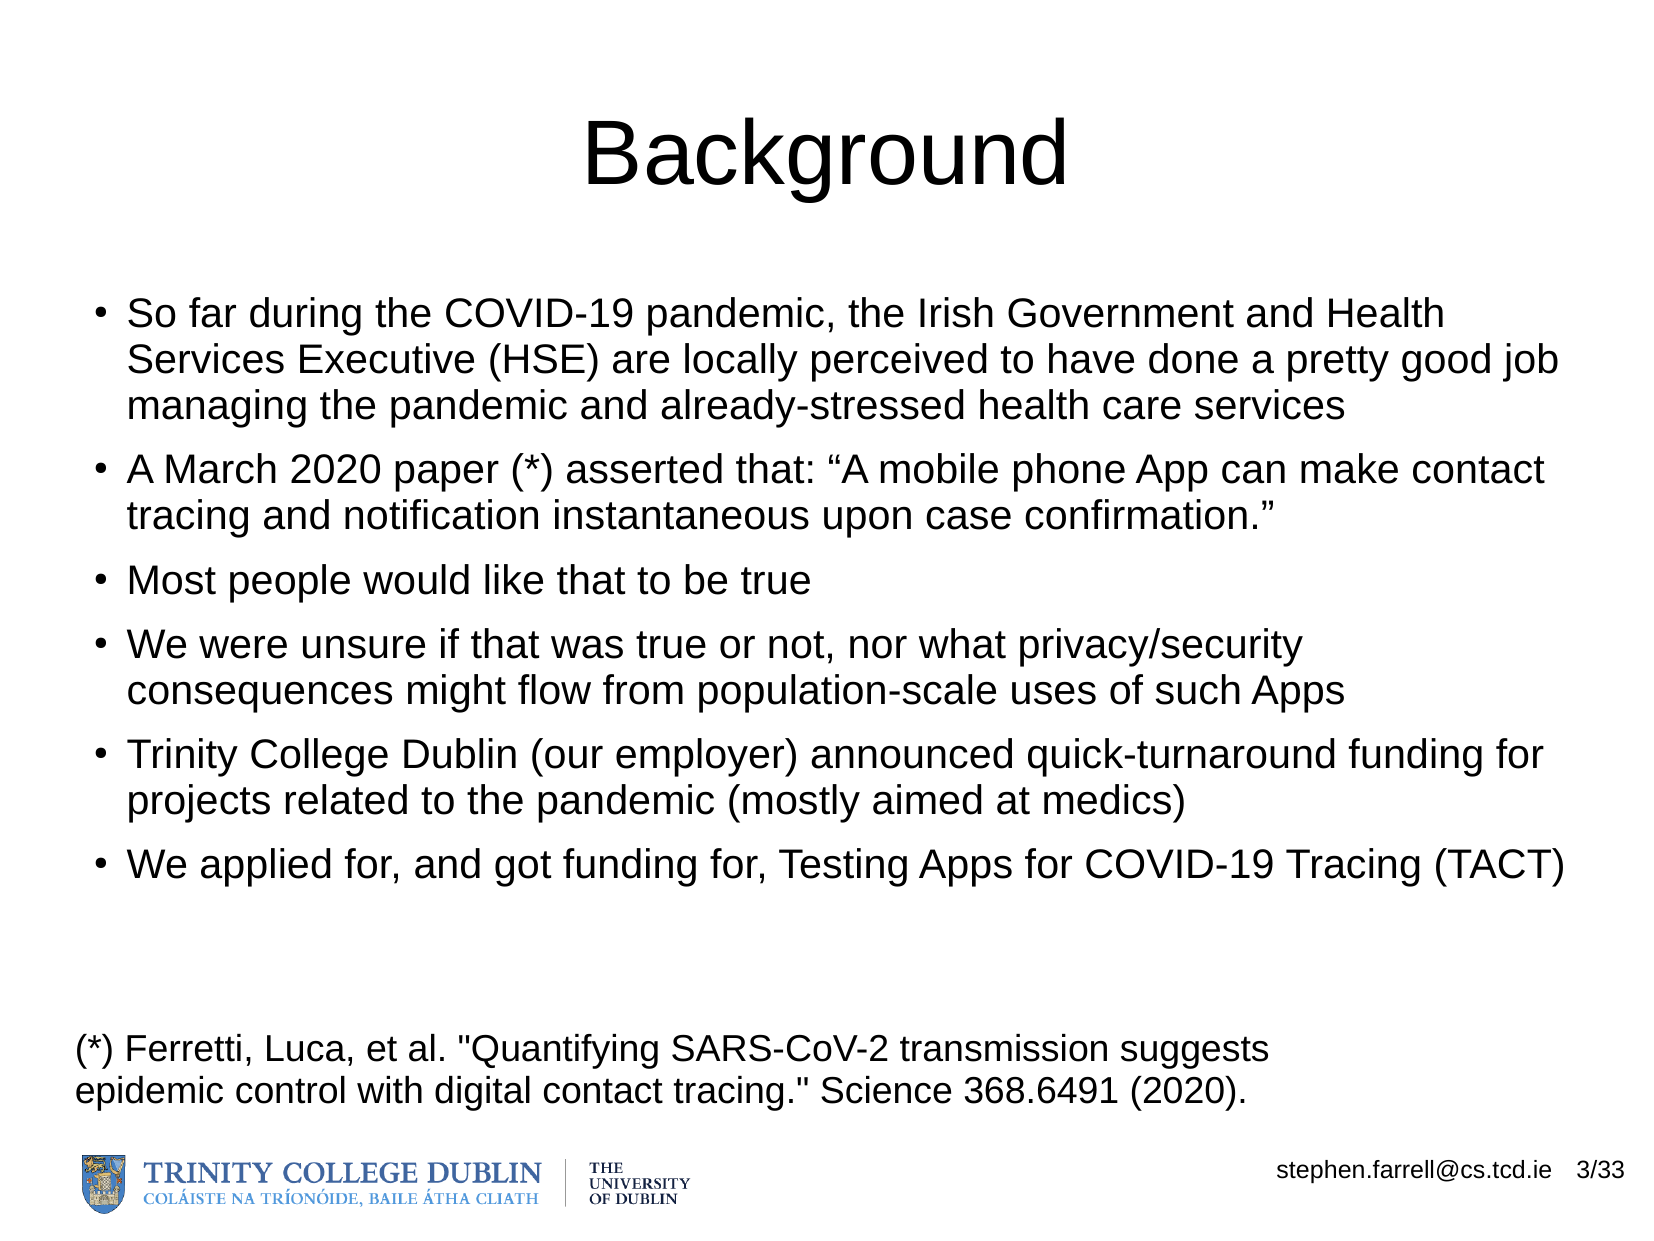

# Background
So far during the COVID-19 pandemic, the Irish Government and Health Services Executive (HSE) are locally perceived to have done a pretty good job managing the pandemic and already-stressed health care services
A March 2020 paper (*) asserted that: “A mobile phone App can make contact tracing and notification instantaneous upon case confirmation.”
Most people would like that to be true
We were unsure if that was true or not, nor what privacy/security consequences might flow from population-scale uses of such Apps
Trinity College Dublin (our employer) announced quick-turnaround funding for projects related to the pandemic (mostly aimed at medics)
We applied for, and got funding for, Testing Apps for COVID-19 Tracing (TACT)
(*) Ferretti, Luca, et al. "Quantifying SARS-CoV-2 transmission suggests epidemic control with digital contact tracing." Science 368.6491 (2020).